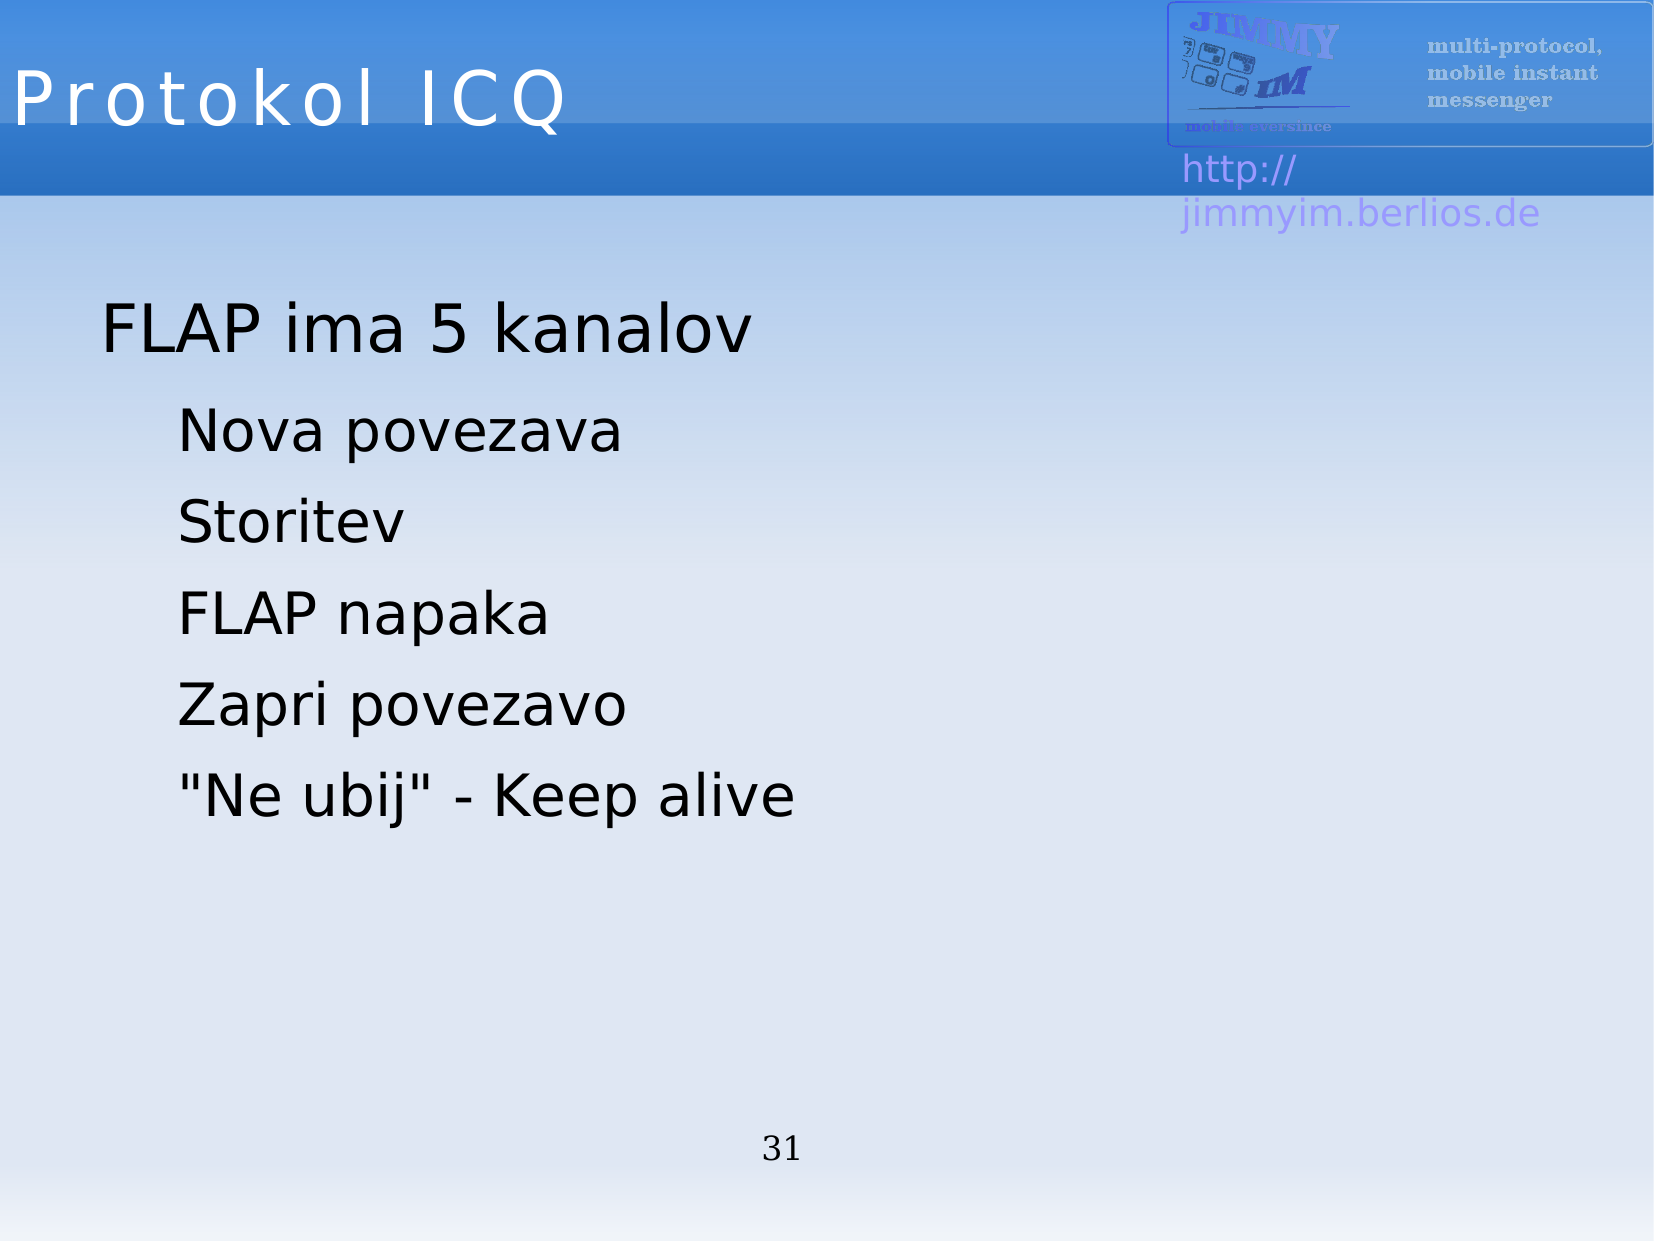

# Protokol ICQ
FLAP ima 5 kanalov
Nova povezava
Storitev
FLAP napaka
Zapri povezavo
"Ne ubij" - Keep alive
31